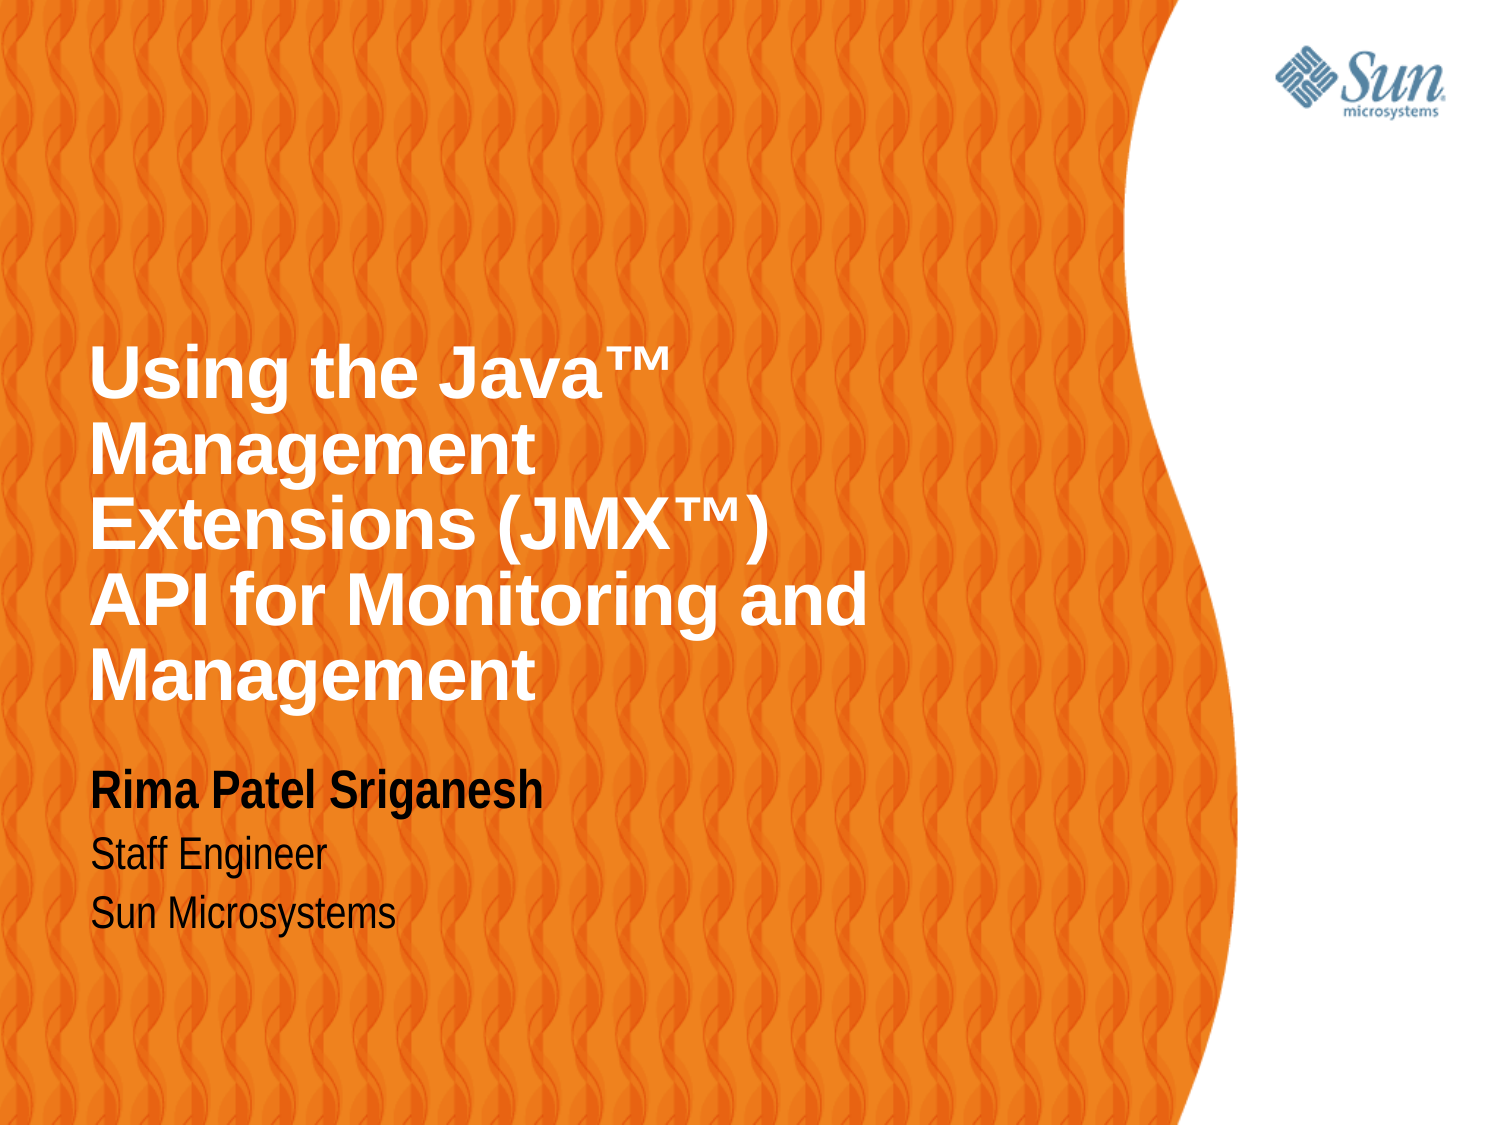

# Using the Java™ Management Extensions (JMX™) API for Monitoring and Management
Rima Patel Sriganesh
Staff Engineer
Sun Microsystems